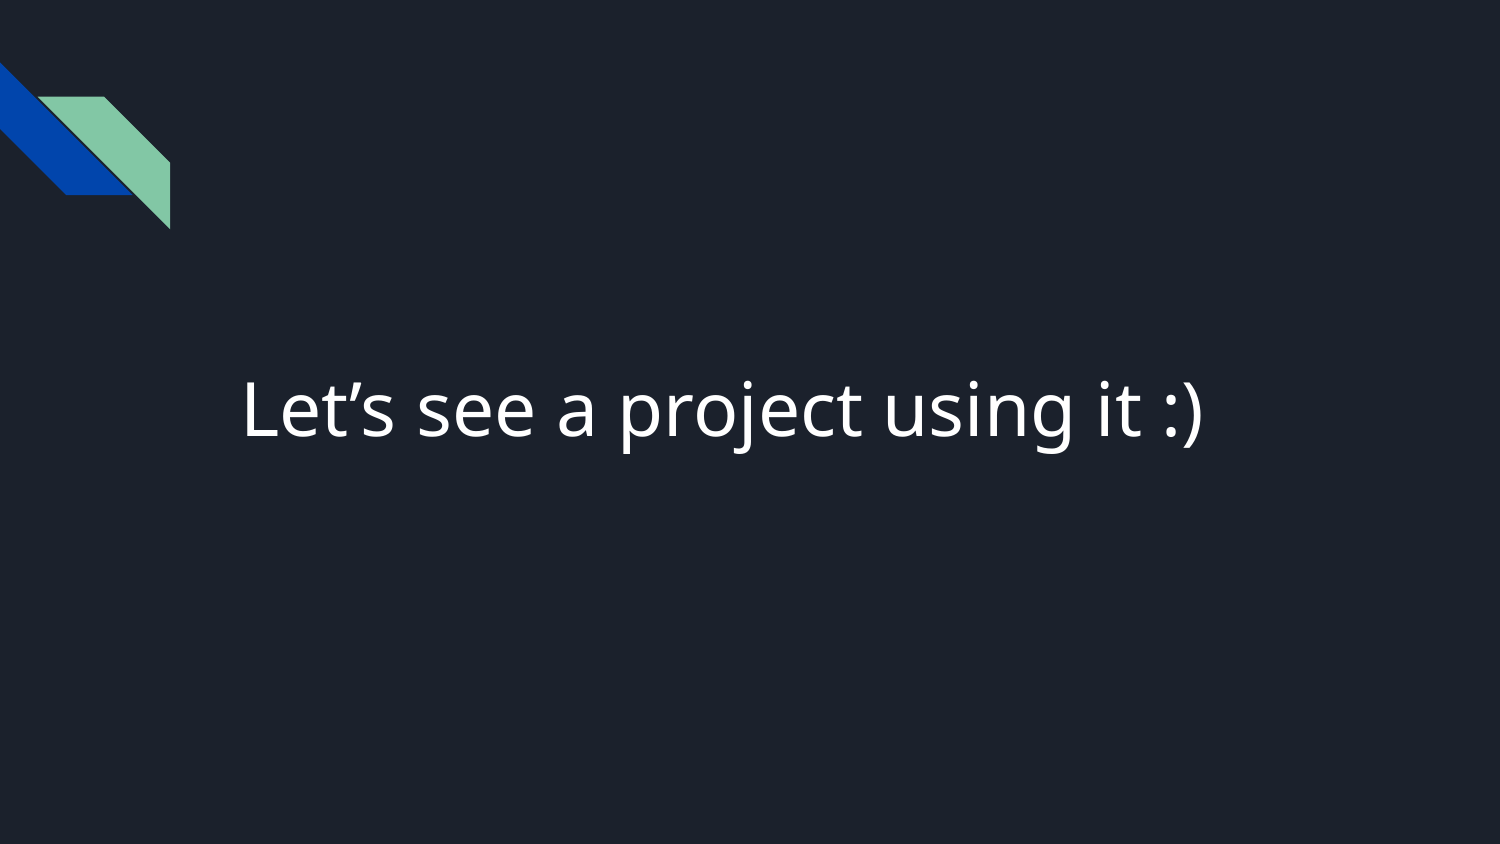

# Let’s see a project using it :)